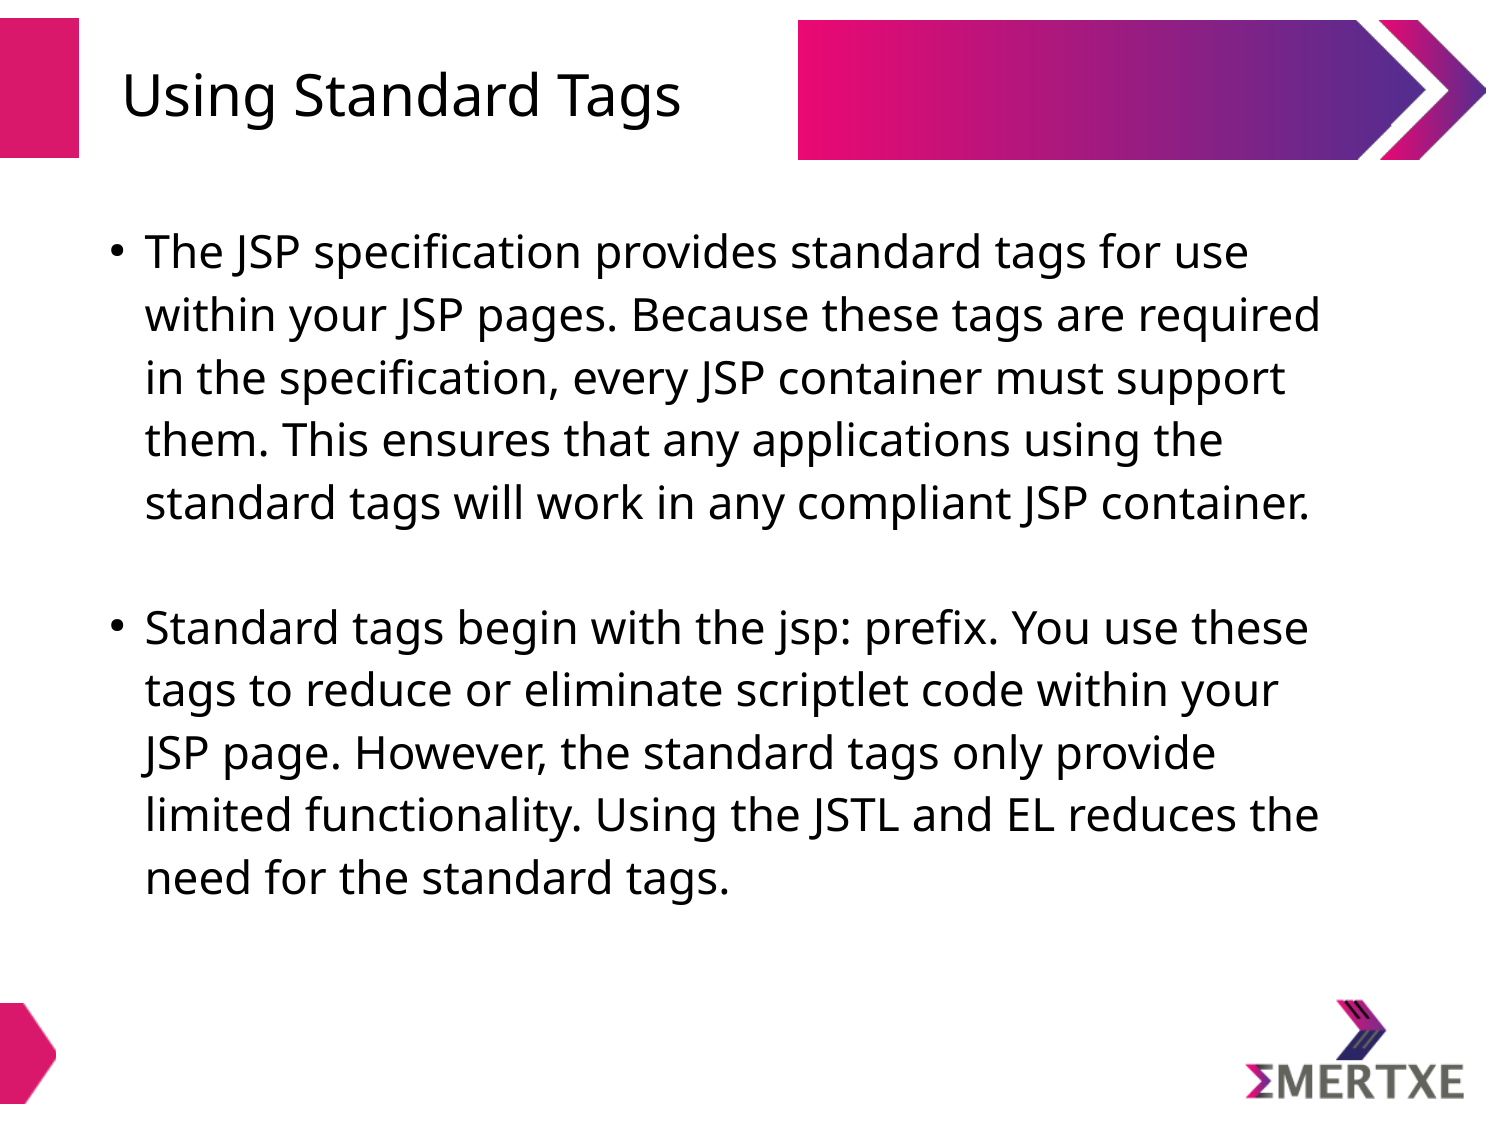

Using Standard Tags
The JSP specification provides standard tags for use within your JSP pages. Because these tags are required in the specification, every JSP container must support them. This ensures that any applications using the standard tags will work in any compliant JSP container.
Standard tags begin with the jsp: prefix. You use these tags to reduce or eliminate scriptlet code within your JSP page. However, the standard tags only provide limited functionality. Using the JSTL and EL reduces the need for the standard tags.